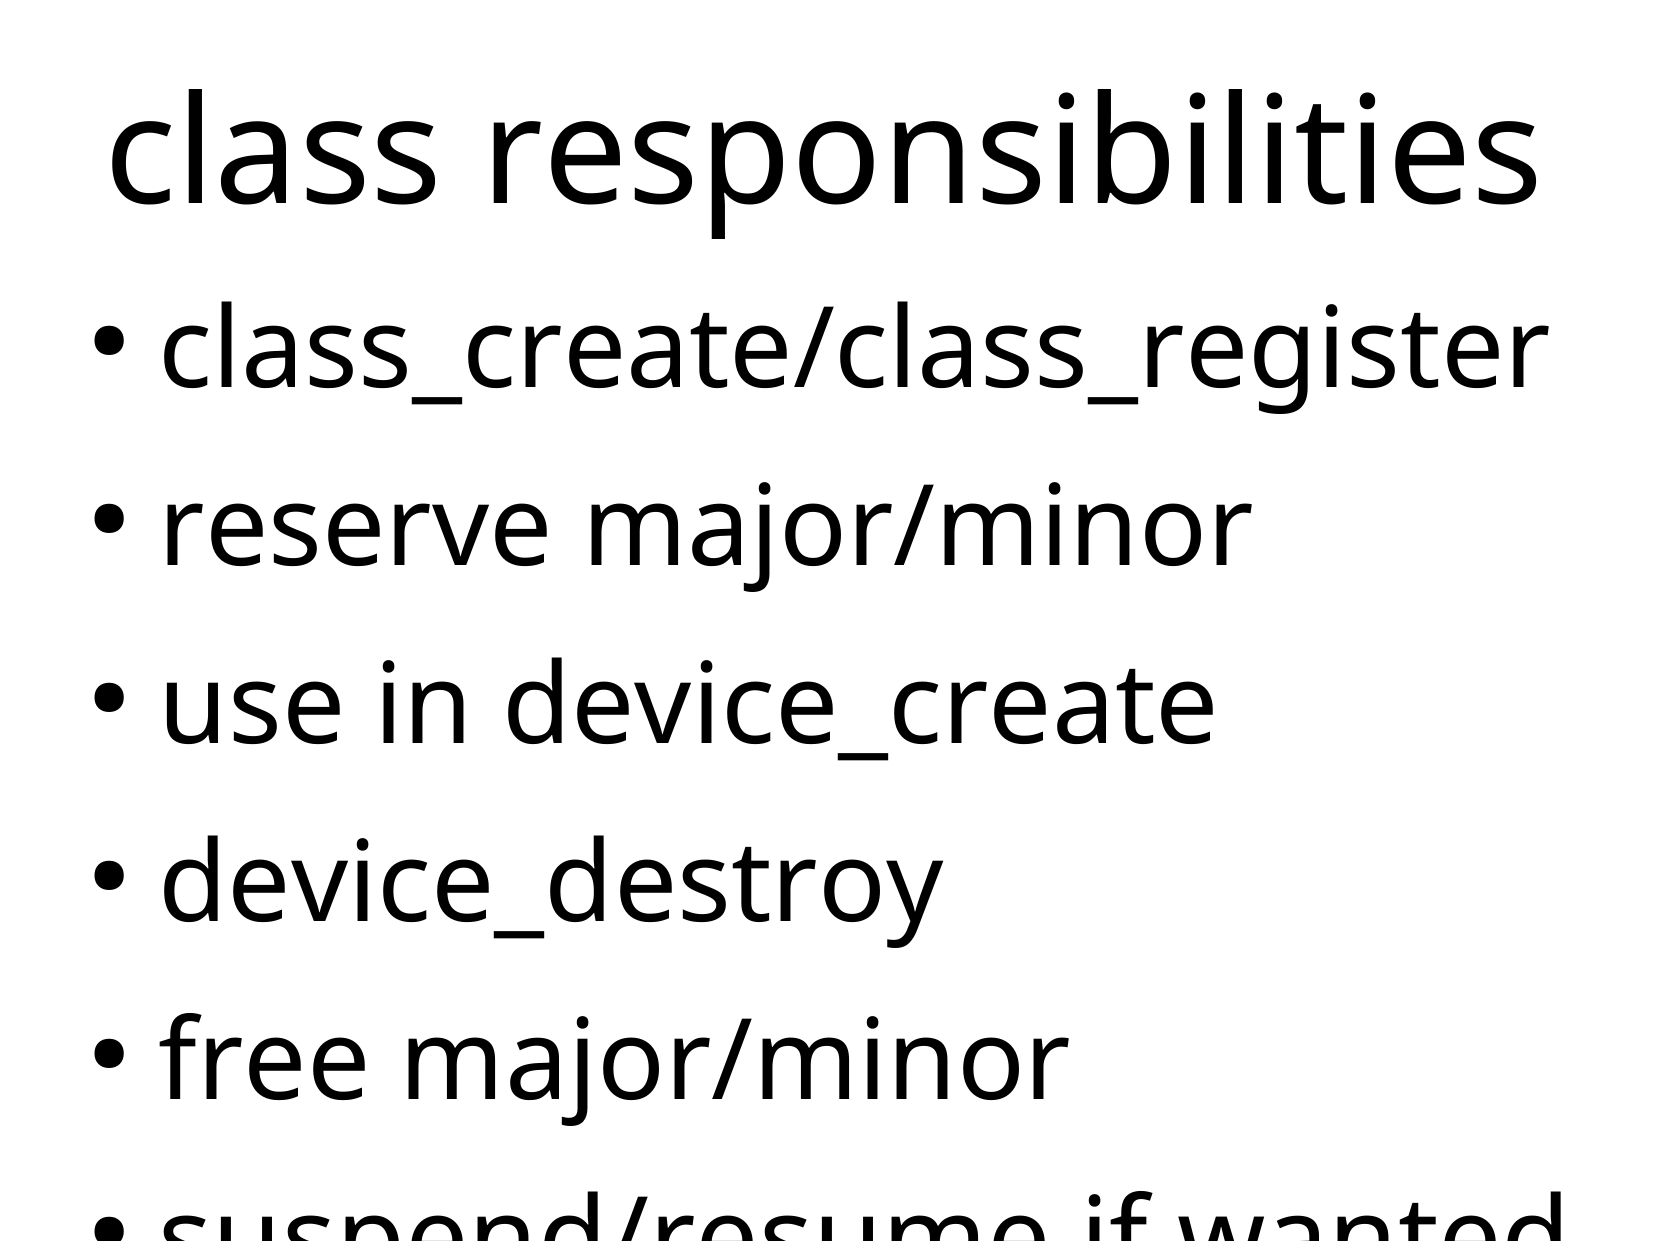

class responsibilities
 class_create/class_register
 reserve major/minor
 use in device_create
 device_destroy
 free major/minor
 suspend/resume if wanted